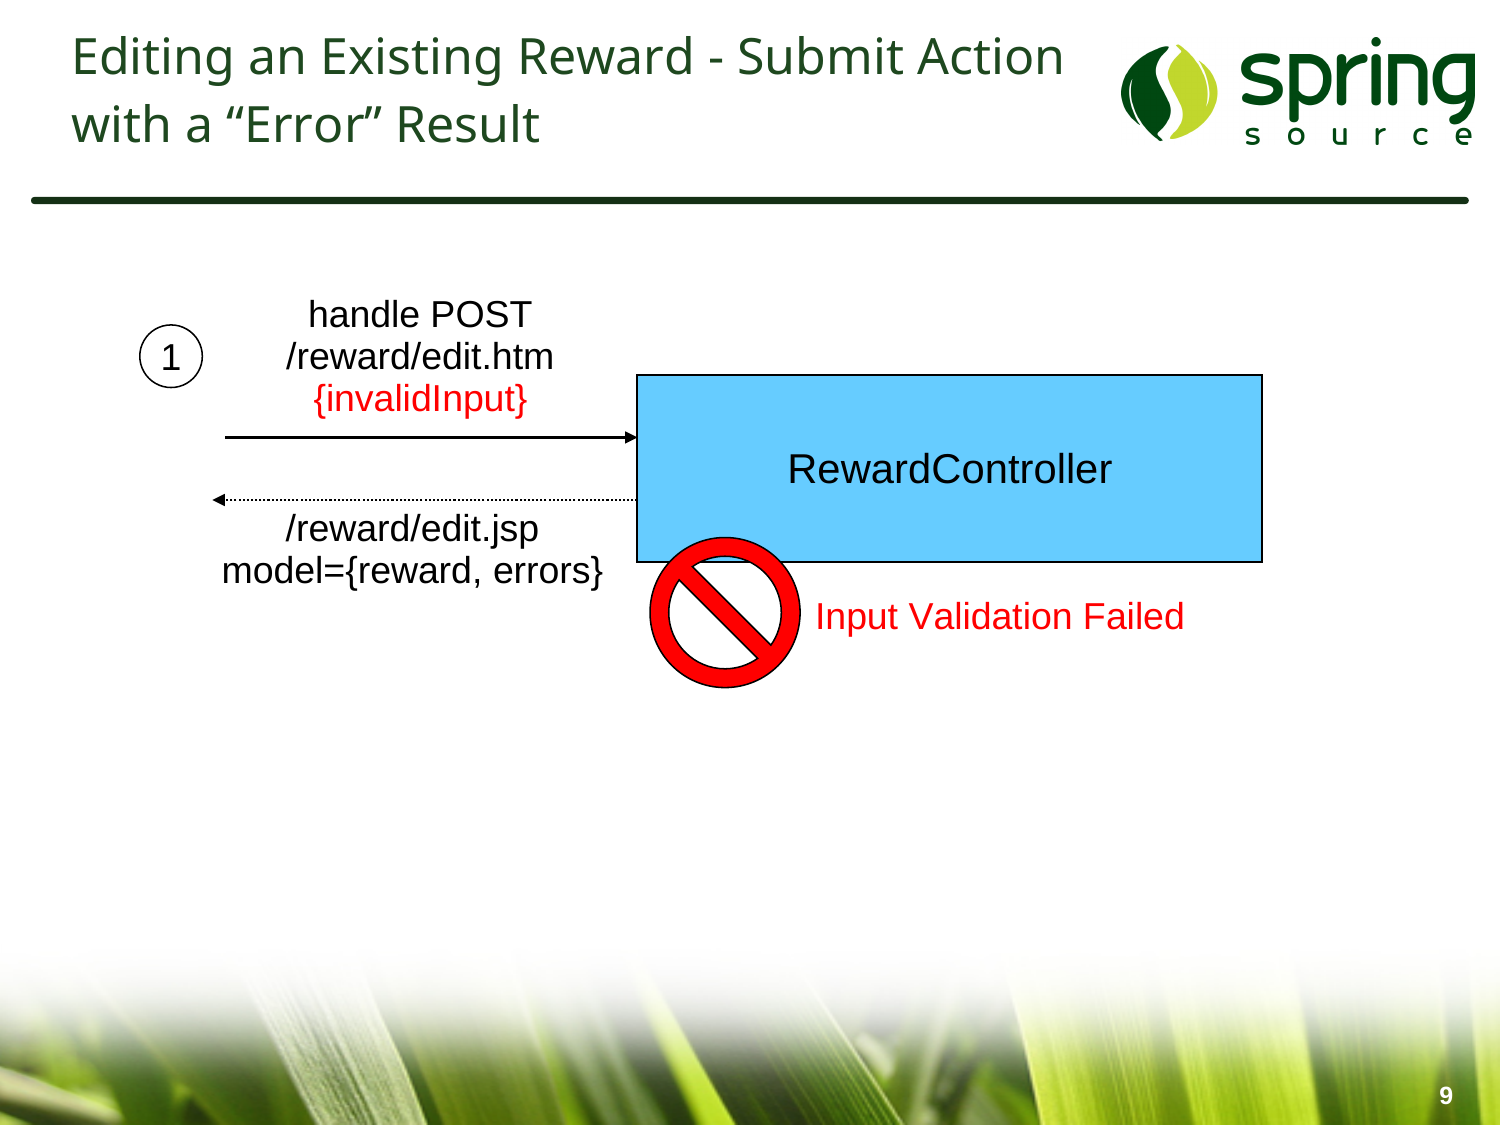

# Editing an Existing Reward - Submit Action with a “Error” Result
handle POST /reward/edit.htm
{invalidInput}
1
RewardController
/reward/edit.jsp
model={reward, errors}
Input Validation Failed